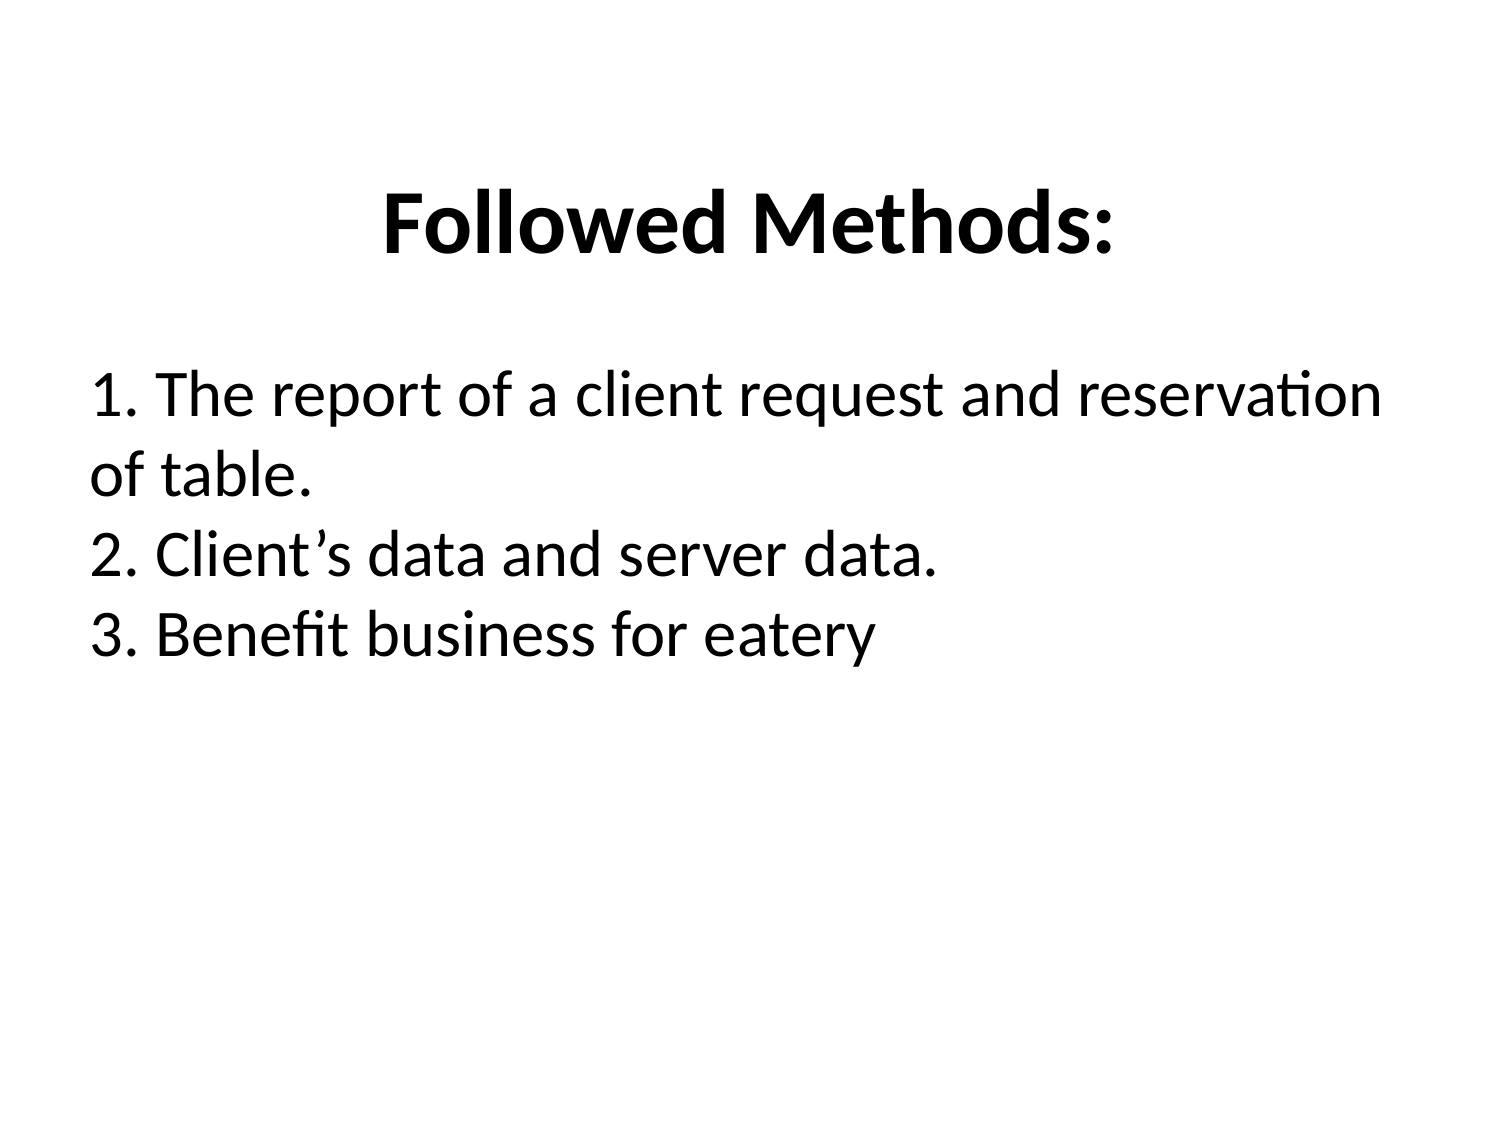

# Followed Methods:
1. The report of a client request and reservation of table.
2. Client’s data and server data.
3. Benefit business for eatery